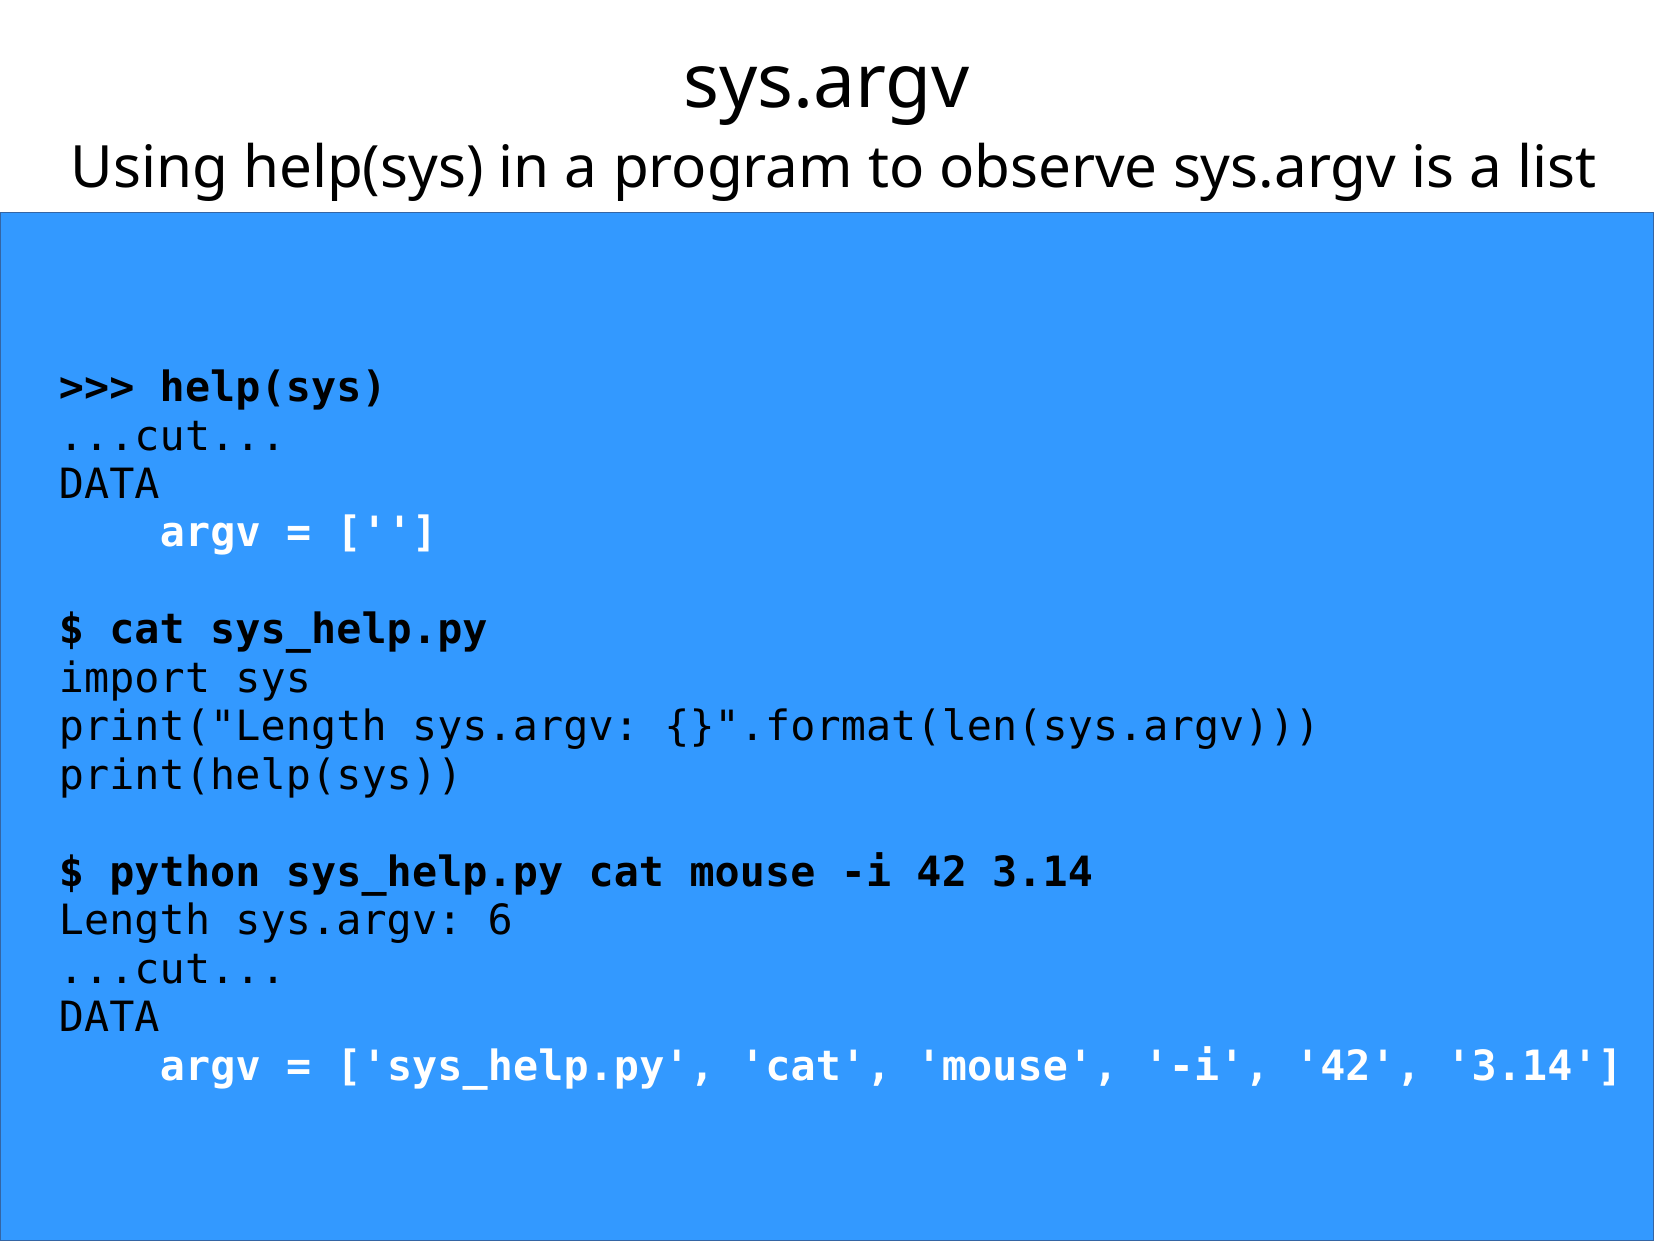

# sys.argv
Using help(sys) in a program to observe sys.argv is a list
>>> help(sys)
...cut...
DATA
 argv = ['']
$ cat sys_help.py
import sys
print("Length sys.argv: {}".format(len(sys.argv)))
print(help(sys))
$ python sys_help.py cat mouse -i 42 3.14
Length sys.argv: 6
...cut...
DATA
 argv = ['sys_help.py', 'cat', 'mouse', '-i', '42', '3.14']